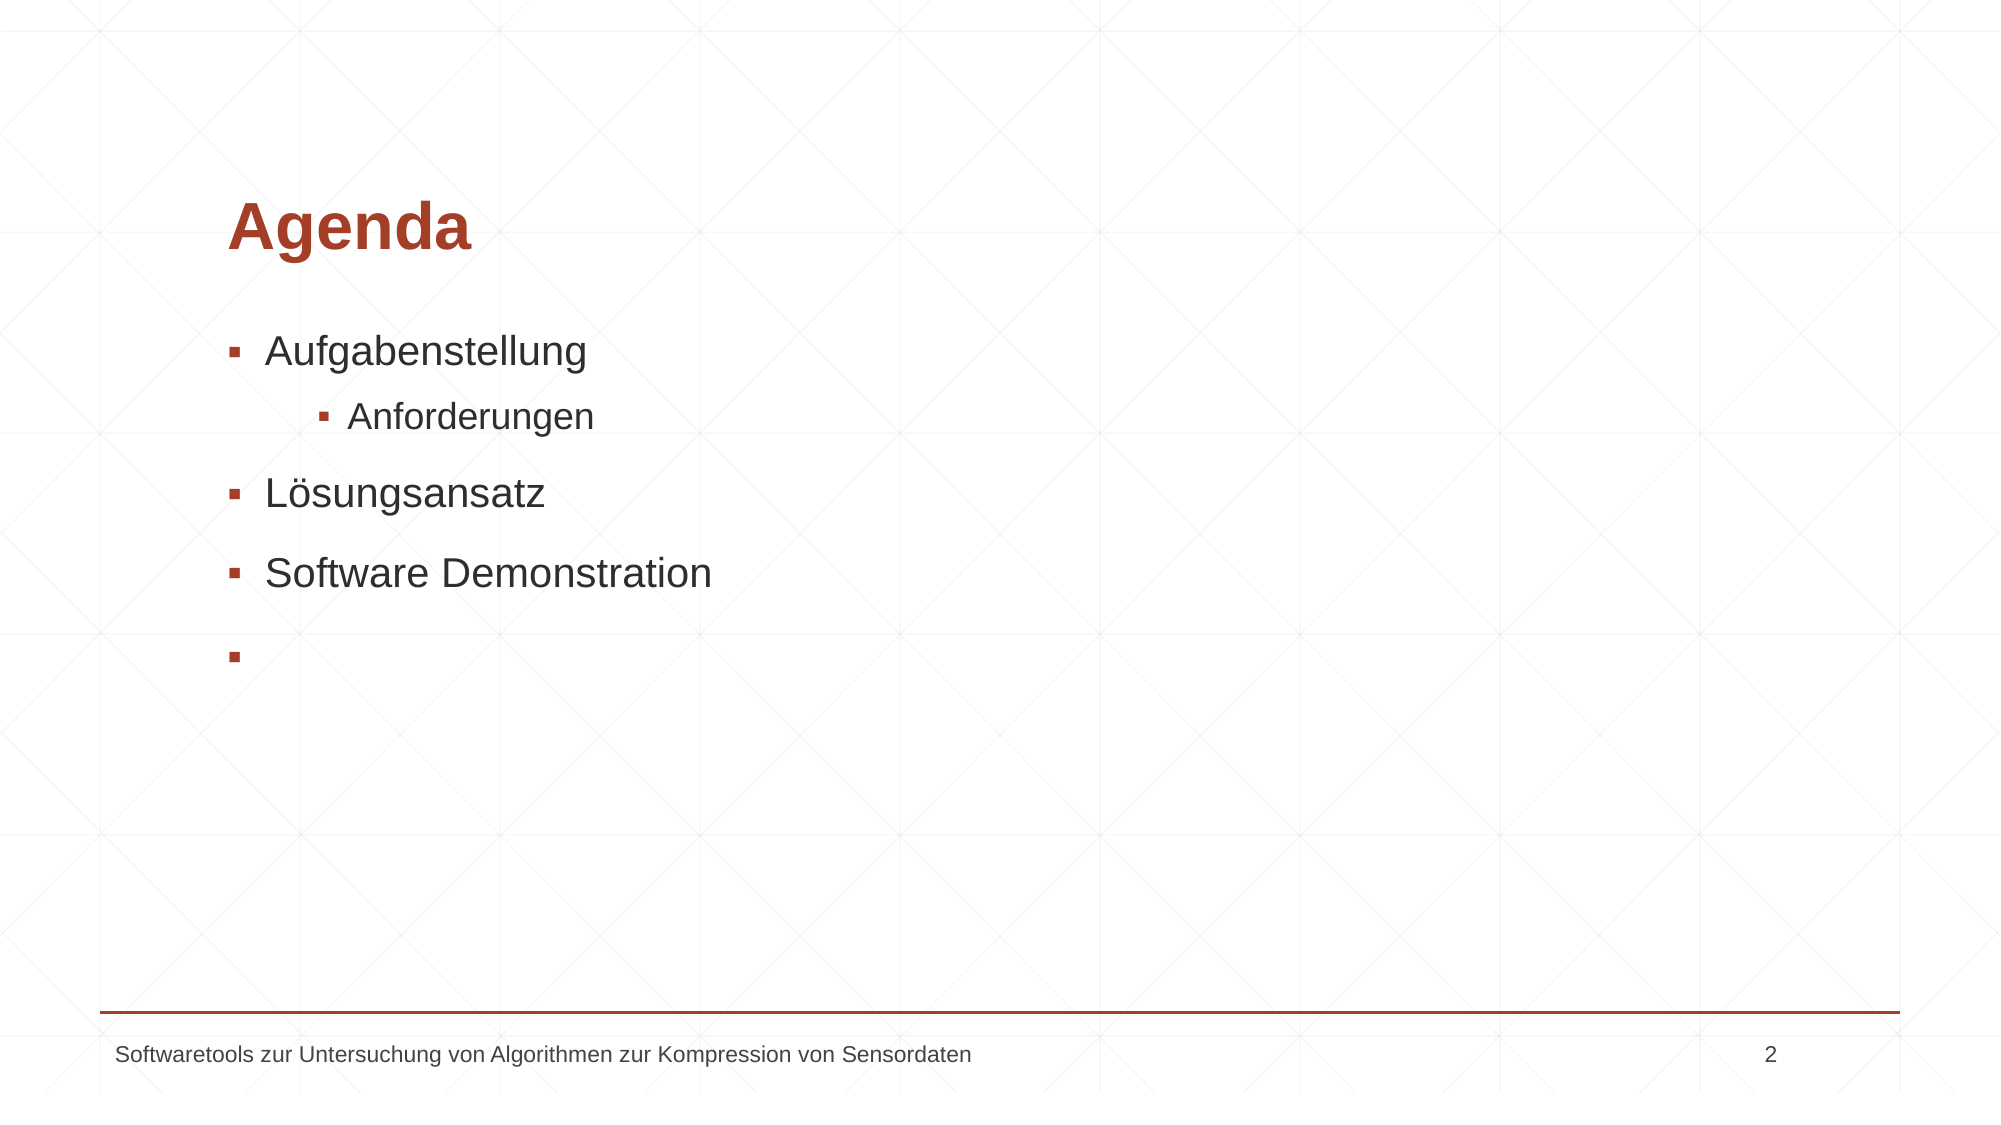

# Agenda
Aufgabenstellung
Anforderungen
Lösungsansatz
Software Demonstration
Softwaretools zur Untersuchung von Algorithmen zur Kompression von Sensordaten